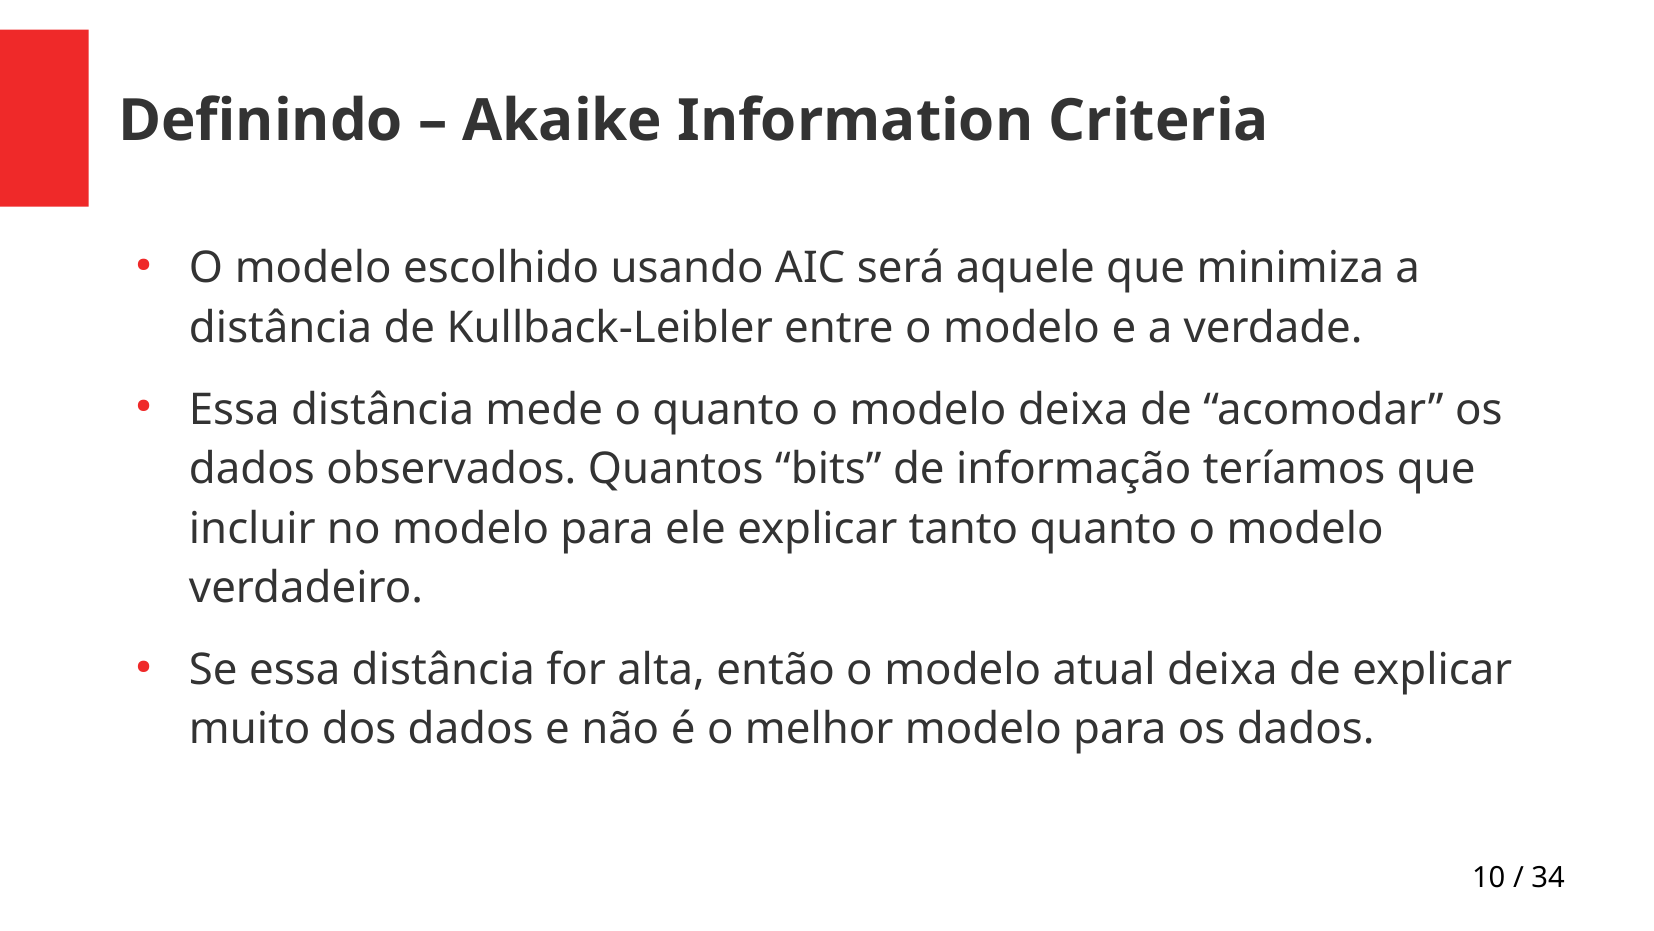

# Definindo – Akaike Information Criteria
O modelo escolhido usando AIC será aquele que minimiza a distância de Kullback-Leibler entre o modelo e a verdade.
Essa distância mede o quanto o modelo deixa de “acomodar” os dados observados. Quantos “bits” de informação teríamos que incluir no modelo para ele explicar tanto quanto o modelo verdadeiro.
Se essa distância for alta, então o modelo atual deixa de explicar muito dos dados e não é o melhor modelo para os dados.
10